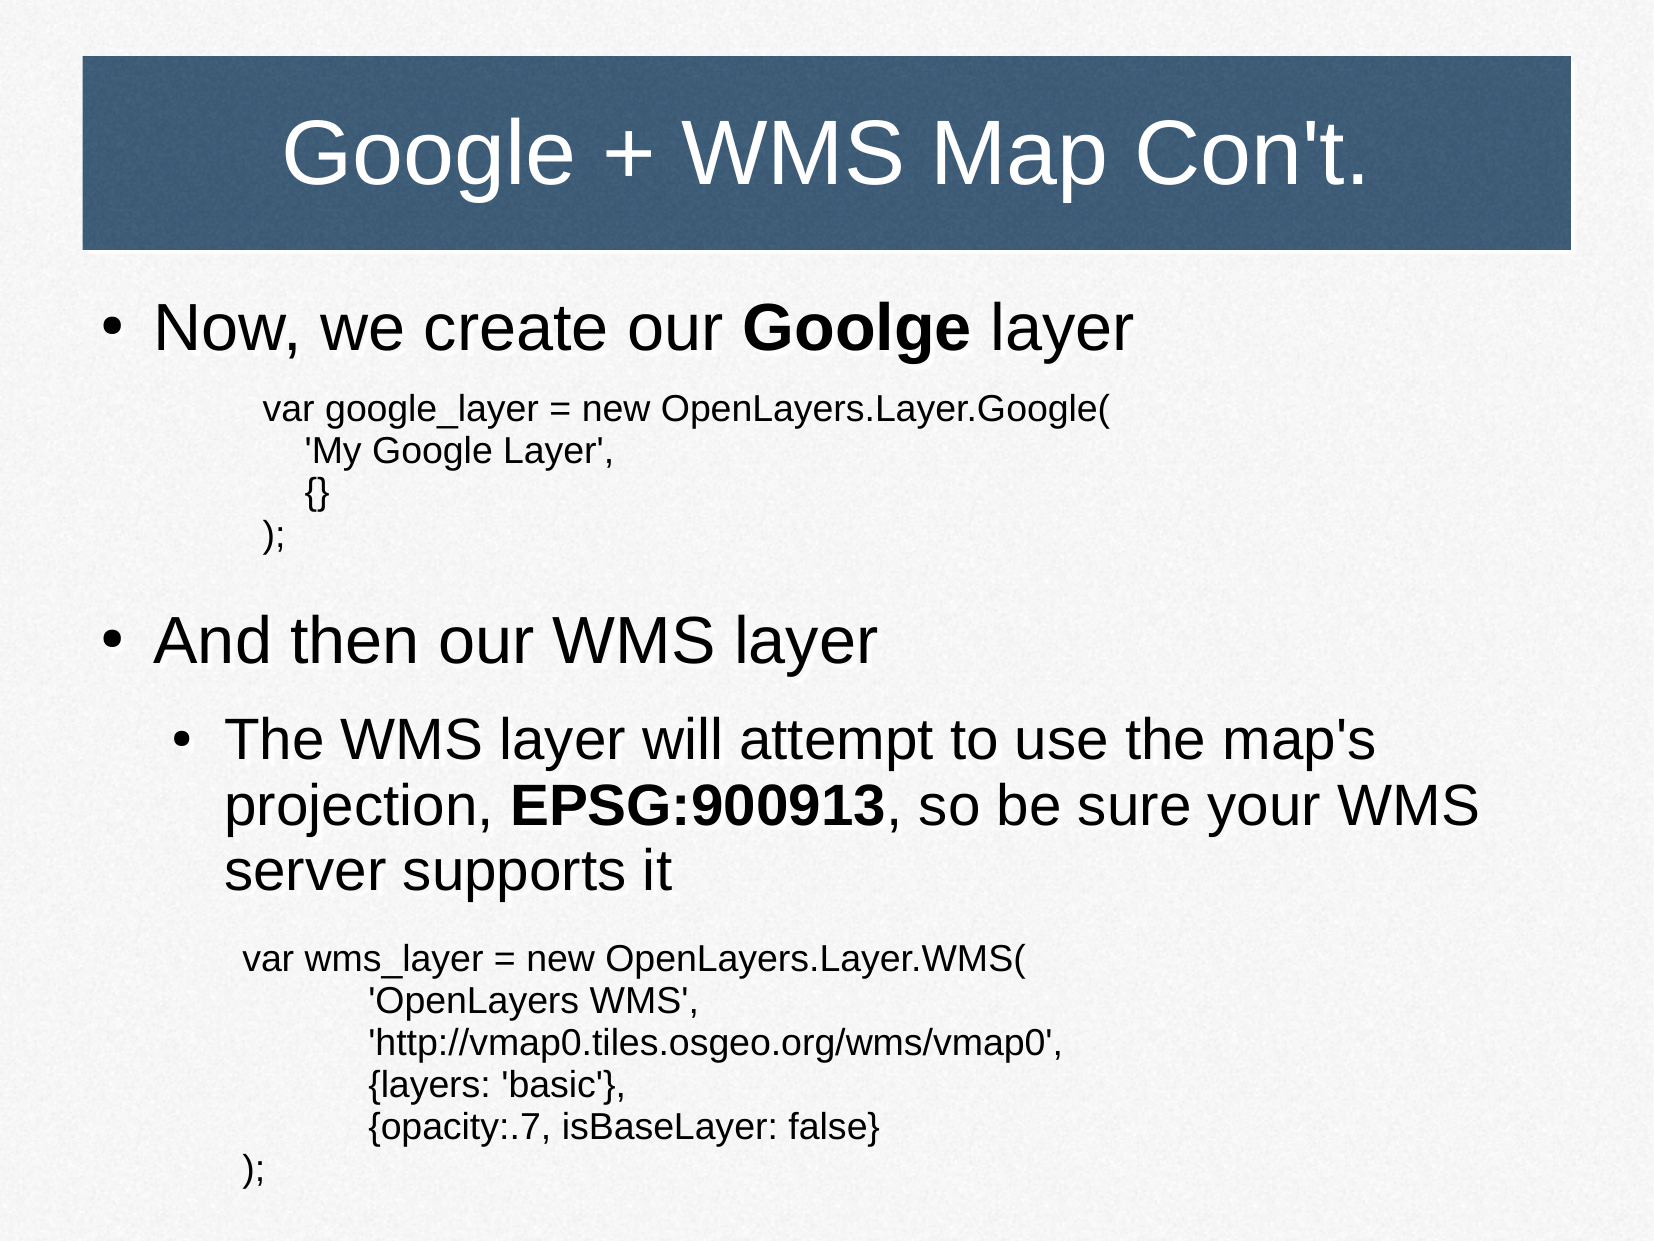

# Google + WMS Map Con't.
Now, we create our Goolge layer
And then our WMS layer
The WMS layer will attempt to use the map's projection, EPSG:900913, so be sure your WMS server supports it
 var google_layer = new OpenLayers.Layer.Google(
 'My Google Layer',
 {}
 );
var wms_layer = new OpenLayers.Layer.WMS(
 'OpenLayers WMS',
 'http://vmap0.tiles.osgeo.org/wms/vmap0',
 {layers: 'basic'},
 {opacity:.7, isBaseLayer: false}
);